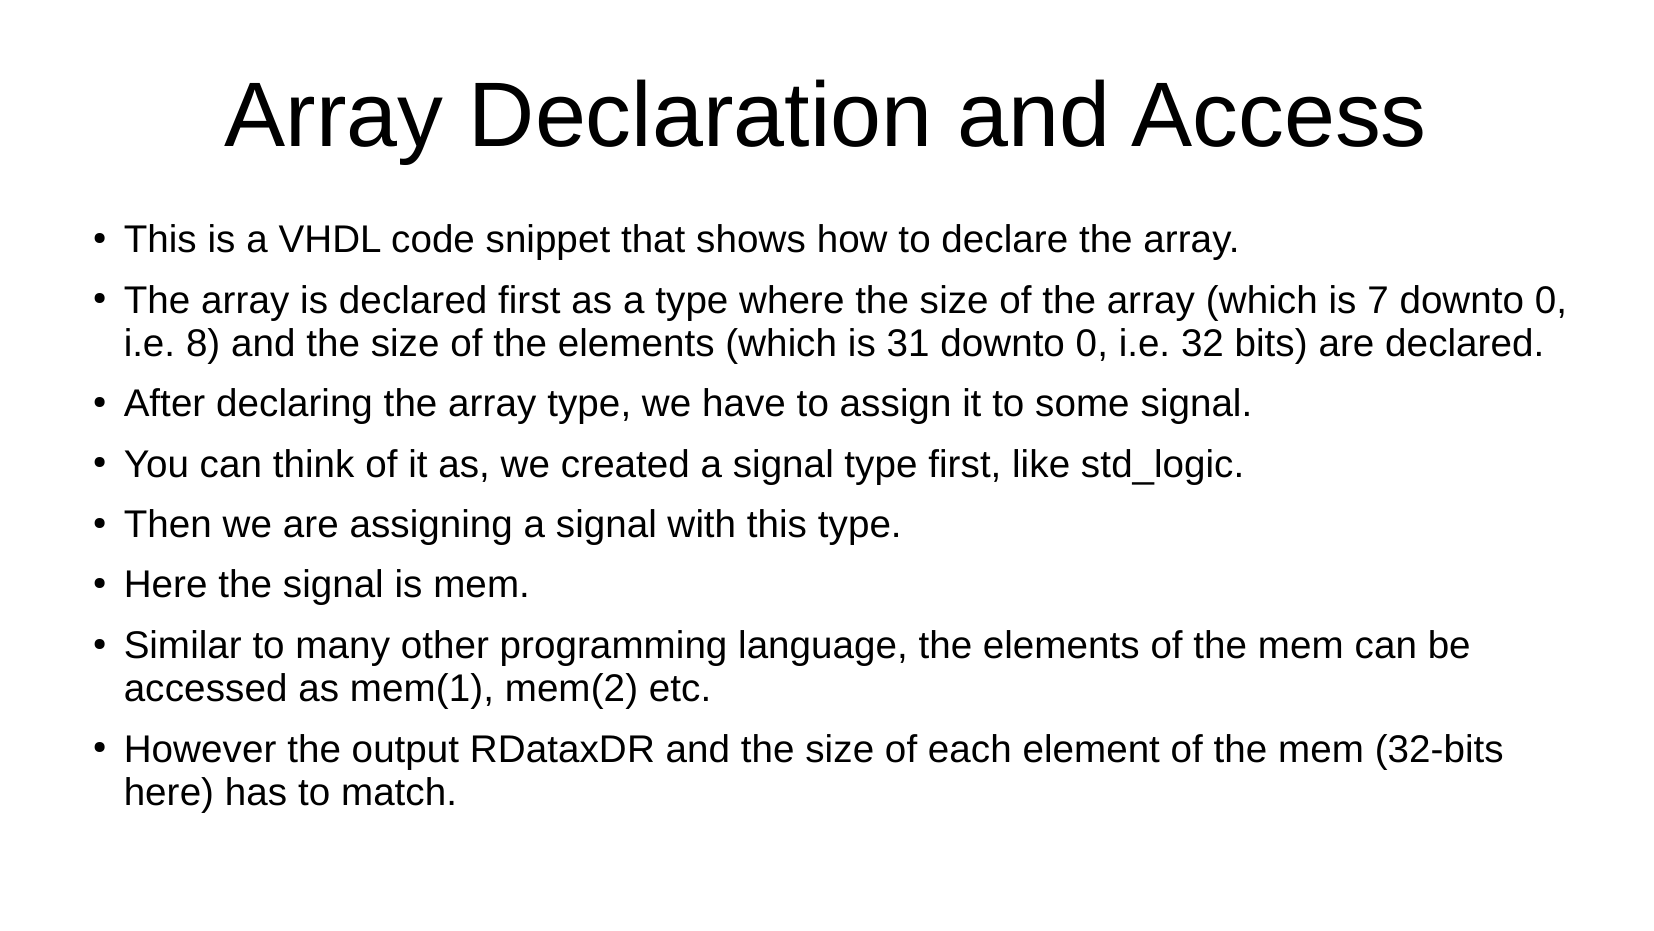

# Array Declaration and Access
This is a VHDL code snippet that shows how to declare the array.
The array is declared first as a type where the size of the array (which is 7 downto 0, i.e. 8) and the size of the elements (which is 31 downto 0, i.e. 32 bits) are declared.
After declaring the array type, we have to assign it to some signal.
You can think of it as, we created a signal type first, like std_logic.
Then we are assigning a signal with this type.
Here the signal is mem.
Similar to many other programming language, the elements of the mem can be accessed as mem(1), mem(2) etc.
However the output RDataxDR and the size of each element of the mem (32-bits here) has to match.